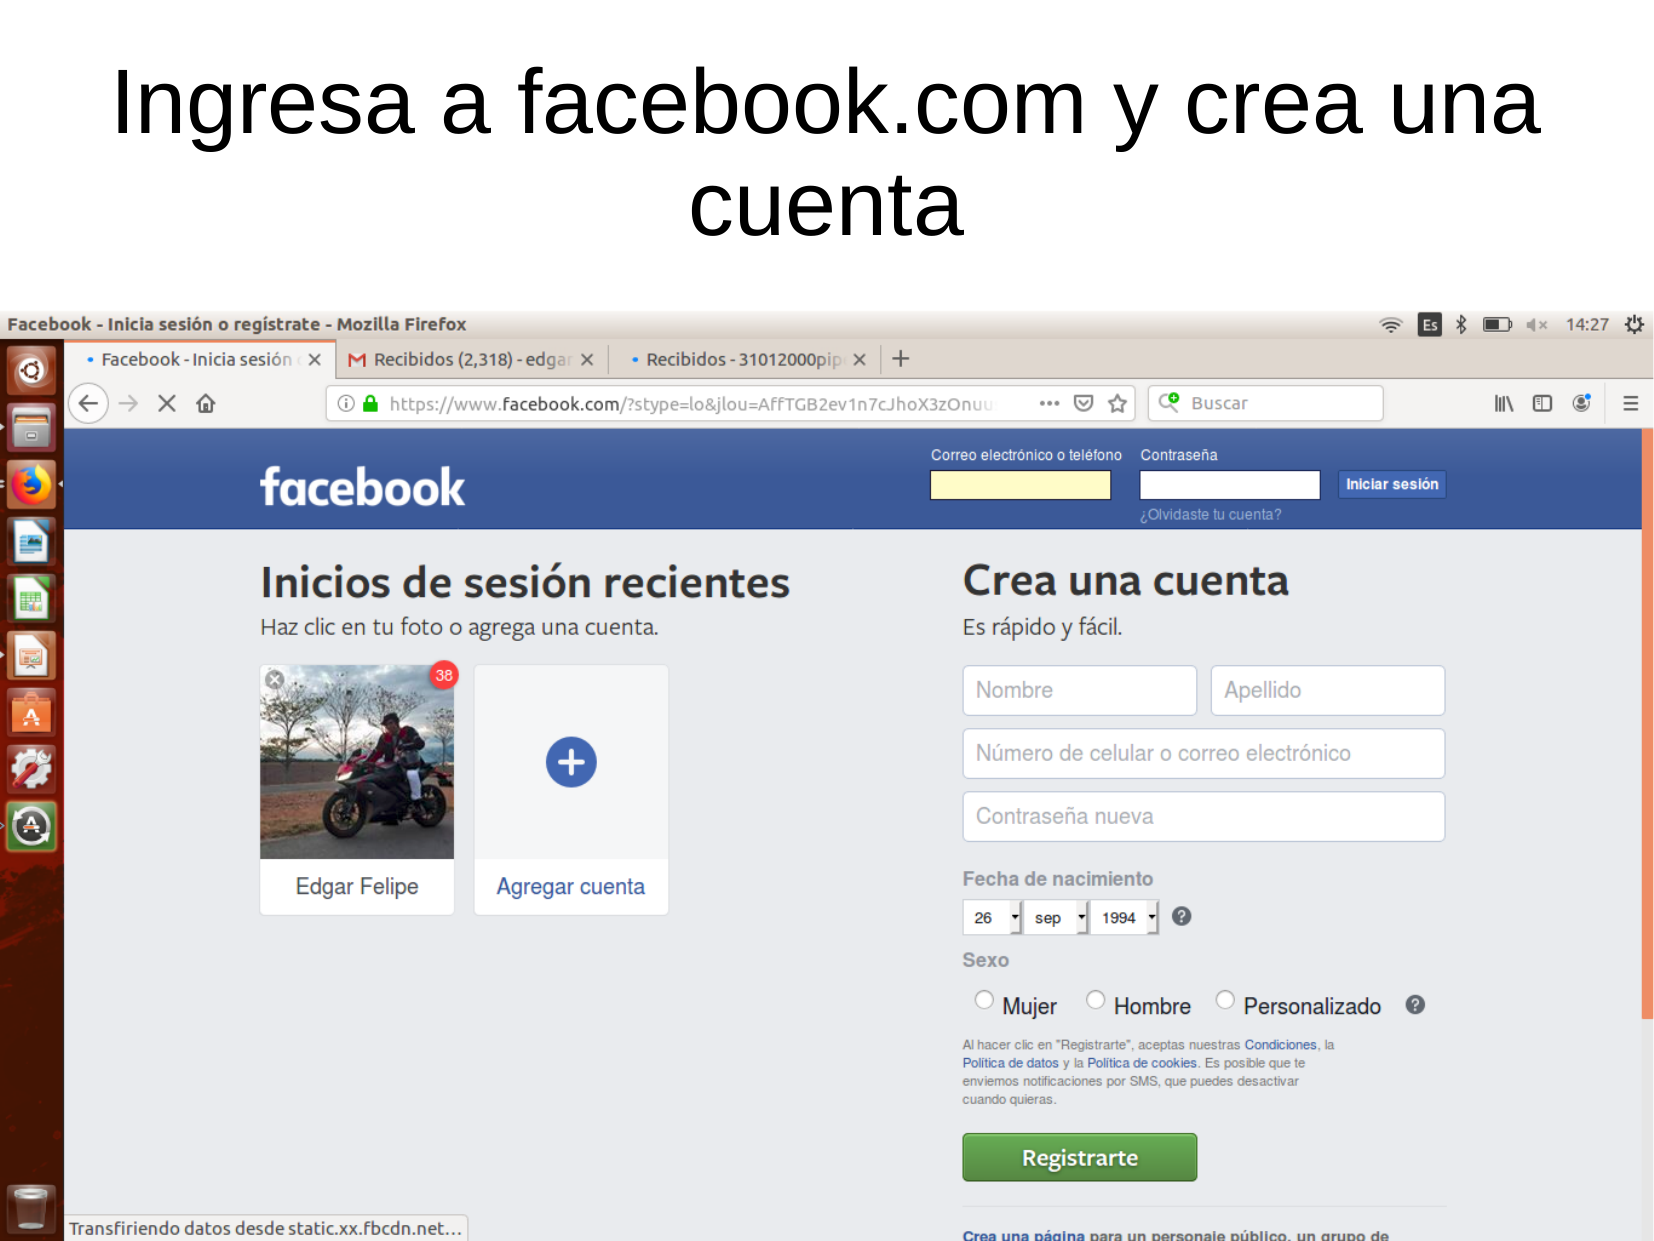

# Ingresa a facebook.com y crea una cuenta